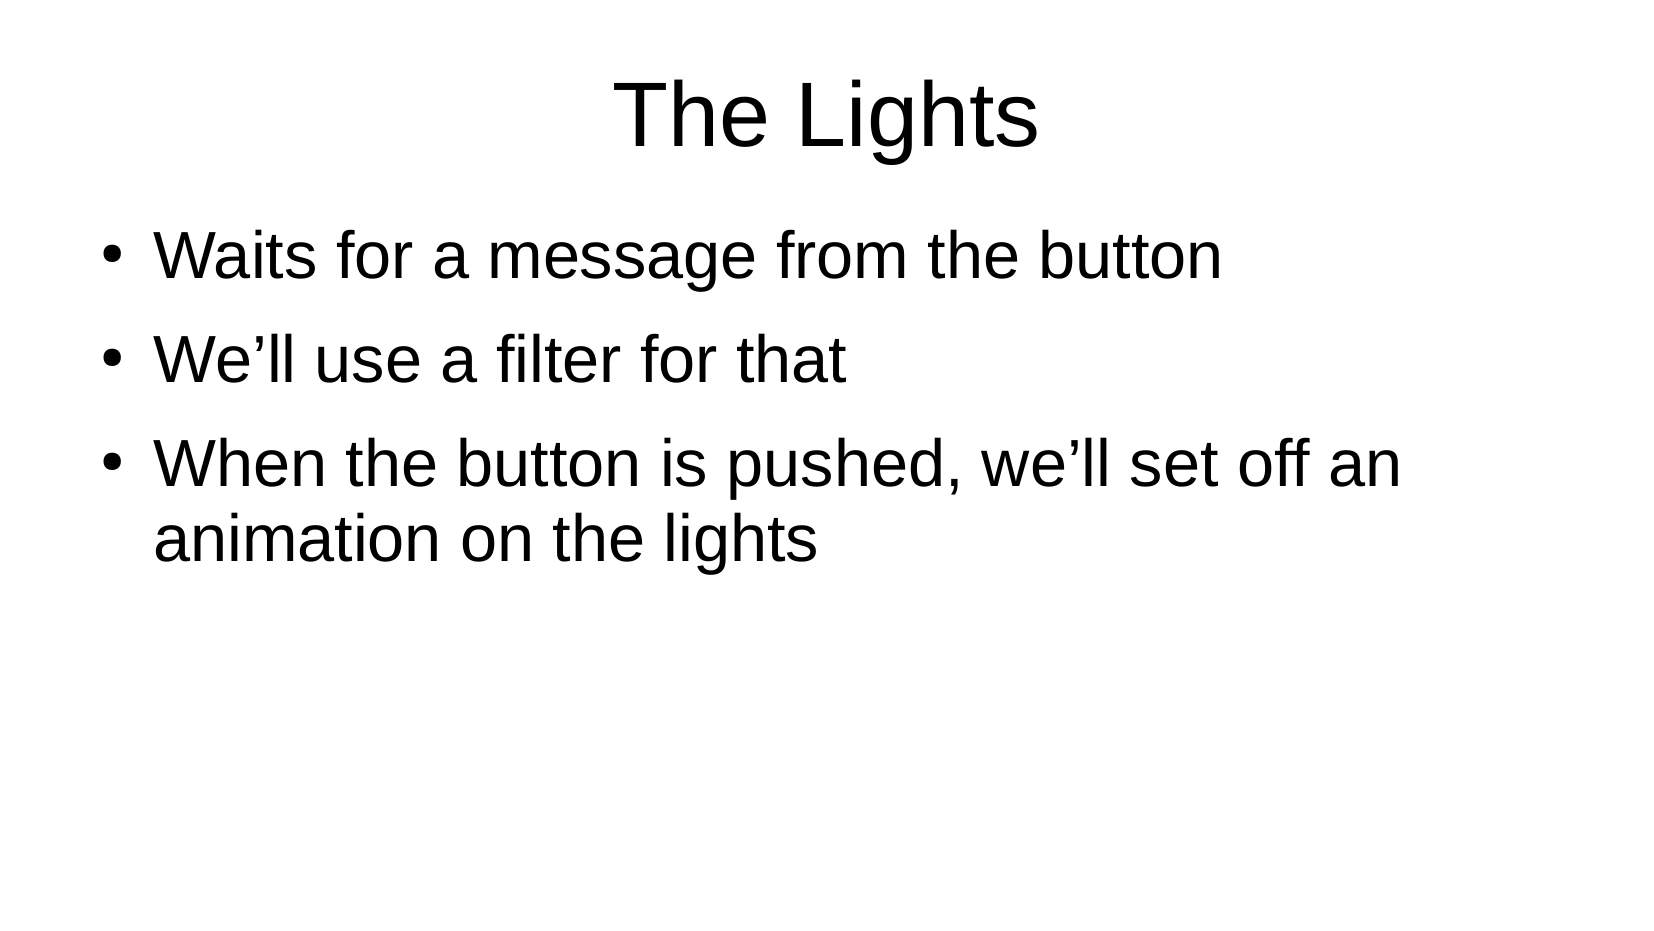

# The Lights
Waits for a message from the button
We’ll use a filter for that
When the button is pushed, we’ll set off an animation on the lights